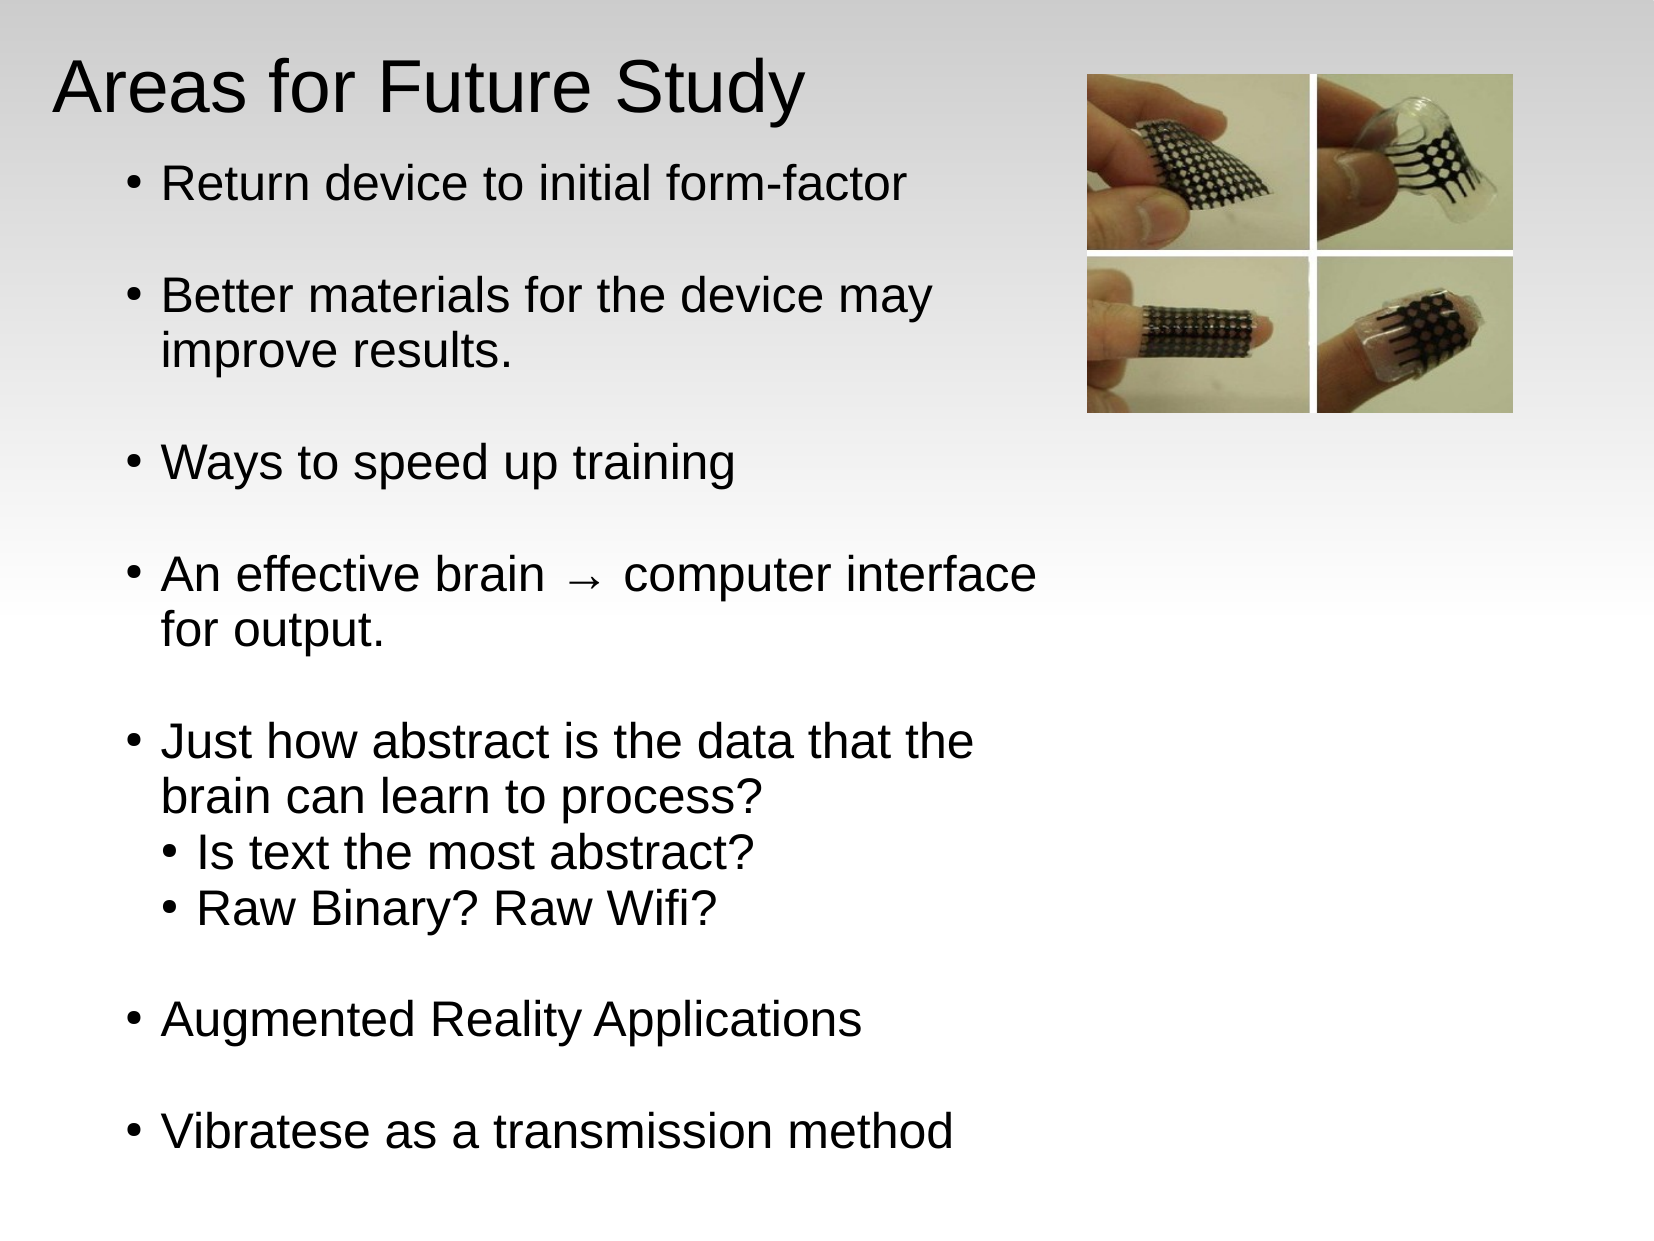

Areas for Future Study
Return device to initial form-factor
Better materials for the device may
improve results.
Ways to speed up training
An effective brain → computer interface
for output.
Just how abstract is the data that the
brain can learn to process?
Is text the most abstract?
Raw Binary? Raw Wifi?
Augmented Reality Applications
Vibratese as a transmission method